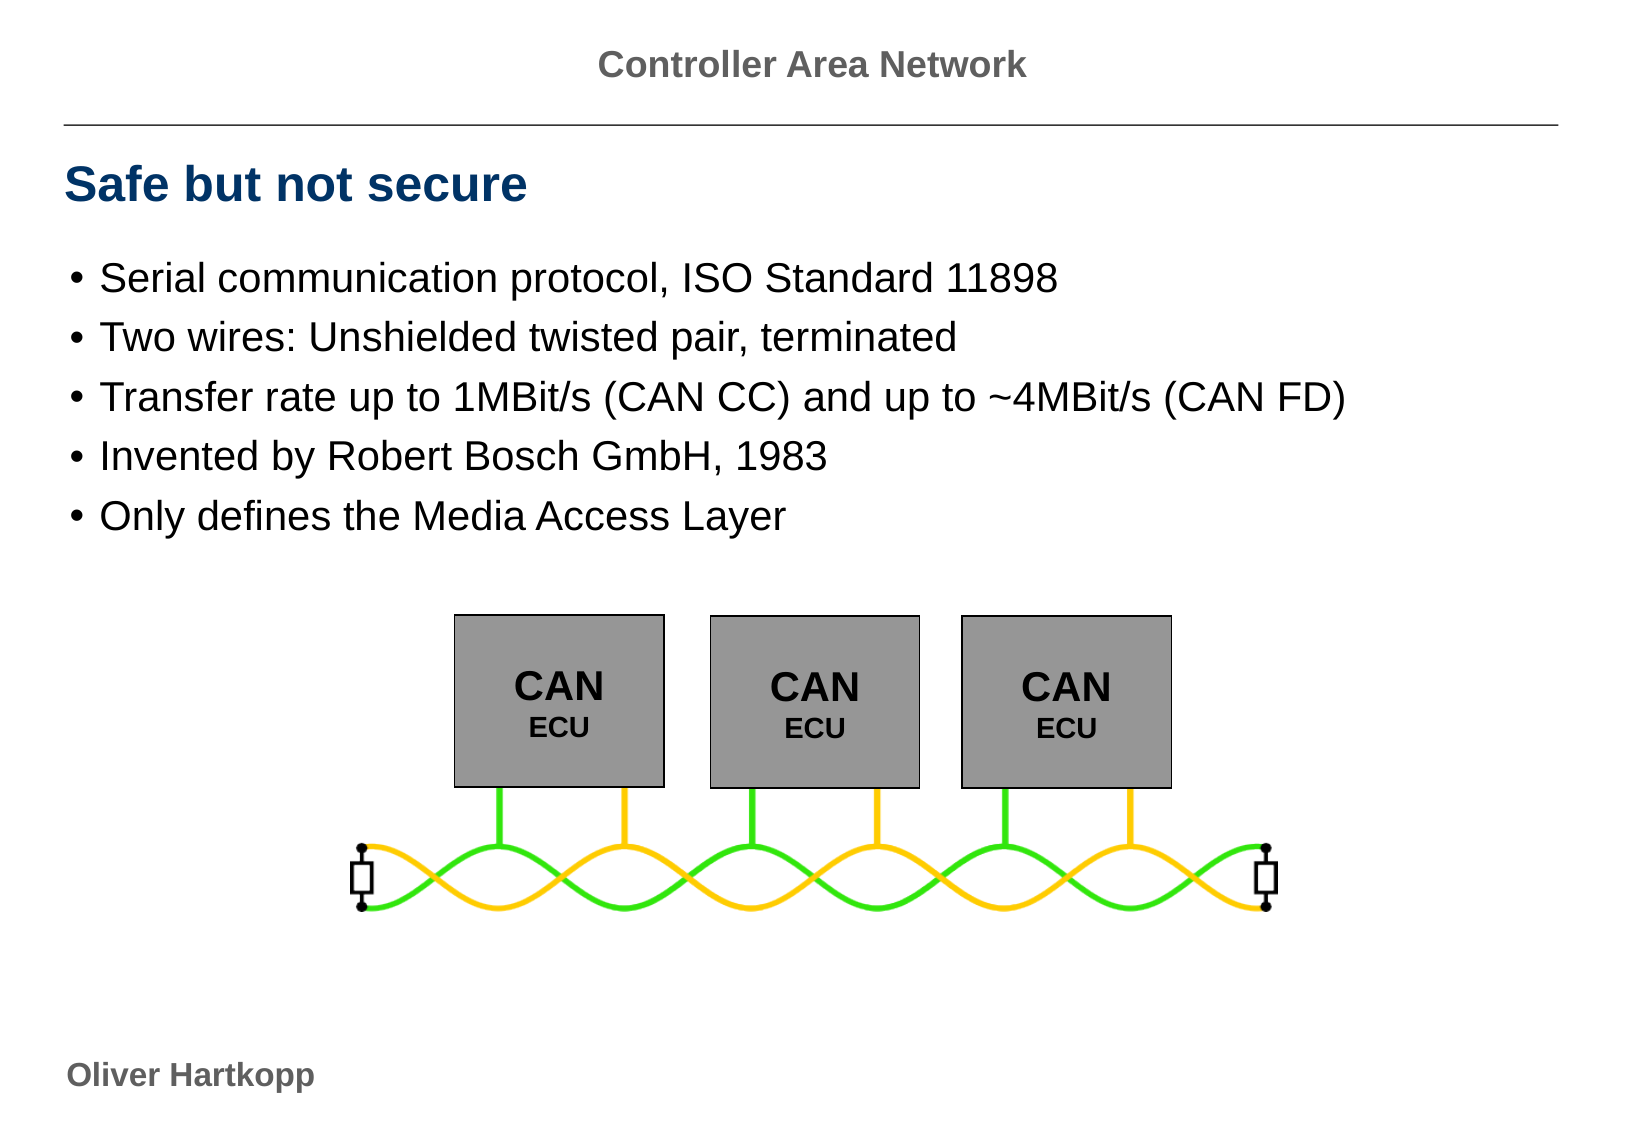

Safe but not secure
Serial communication protocol, ISO Standard 11898
Two wires: Unshielded twisted pair, terminated
Transfer rate up to 1MBit/s (CAN CC) and up to ~4MBit/s (CAN FD)
Invented by Robert Bosch GmbH, 1983
Only defines the Media Access Layer
CAN
ECU
CAN
ECU
CAN
ECU